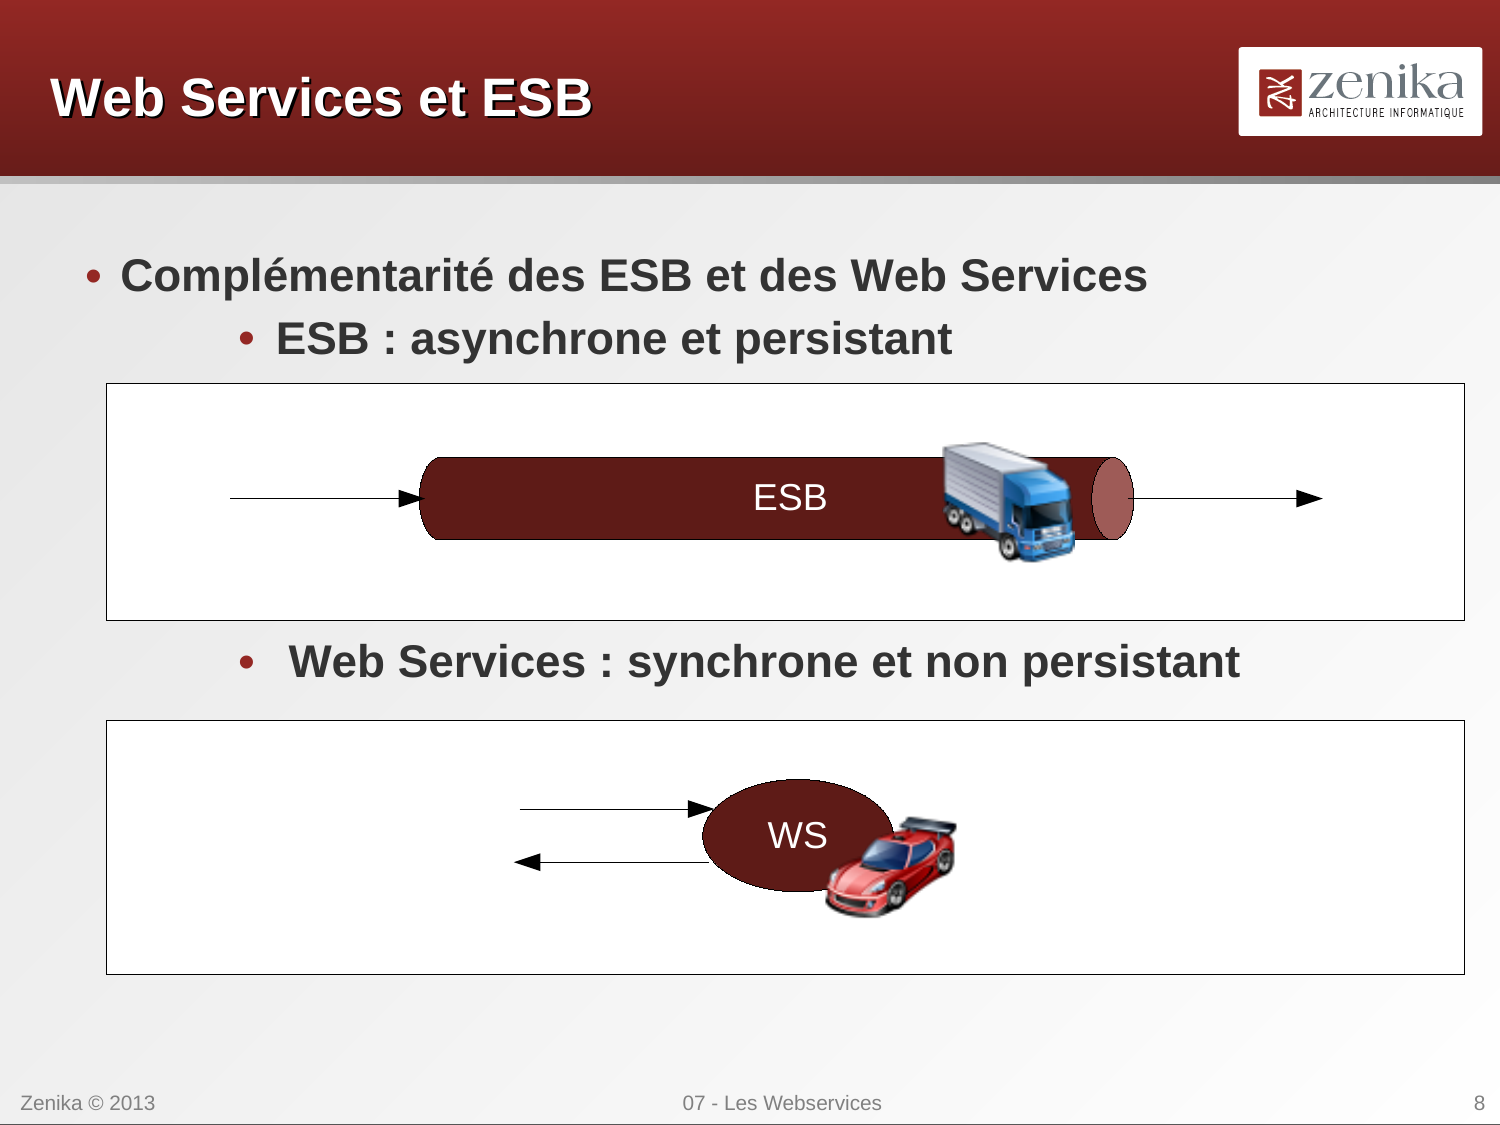

# Web Services et ESB
Complémentarité des ESB et des Web Services
ESB : asynchrone et persistant
 Web Services : synchrone et non persistant
ESB
WS